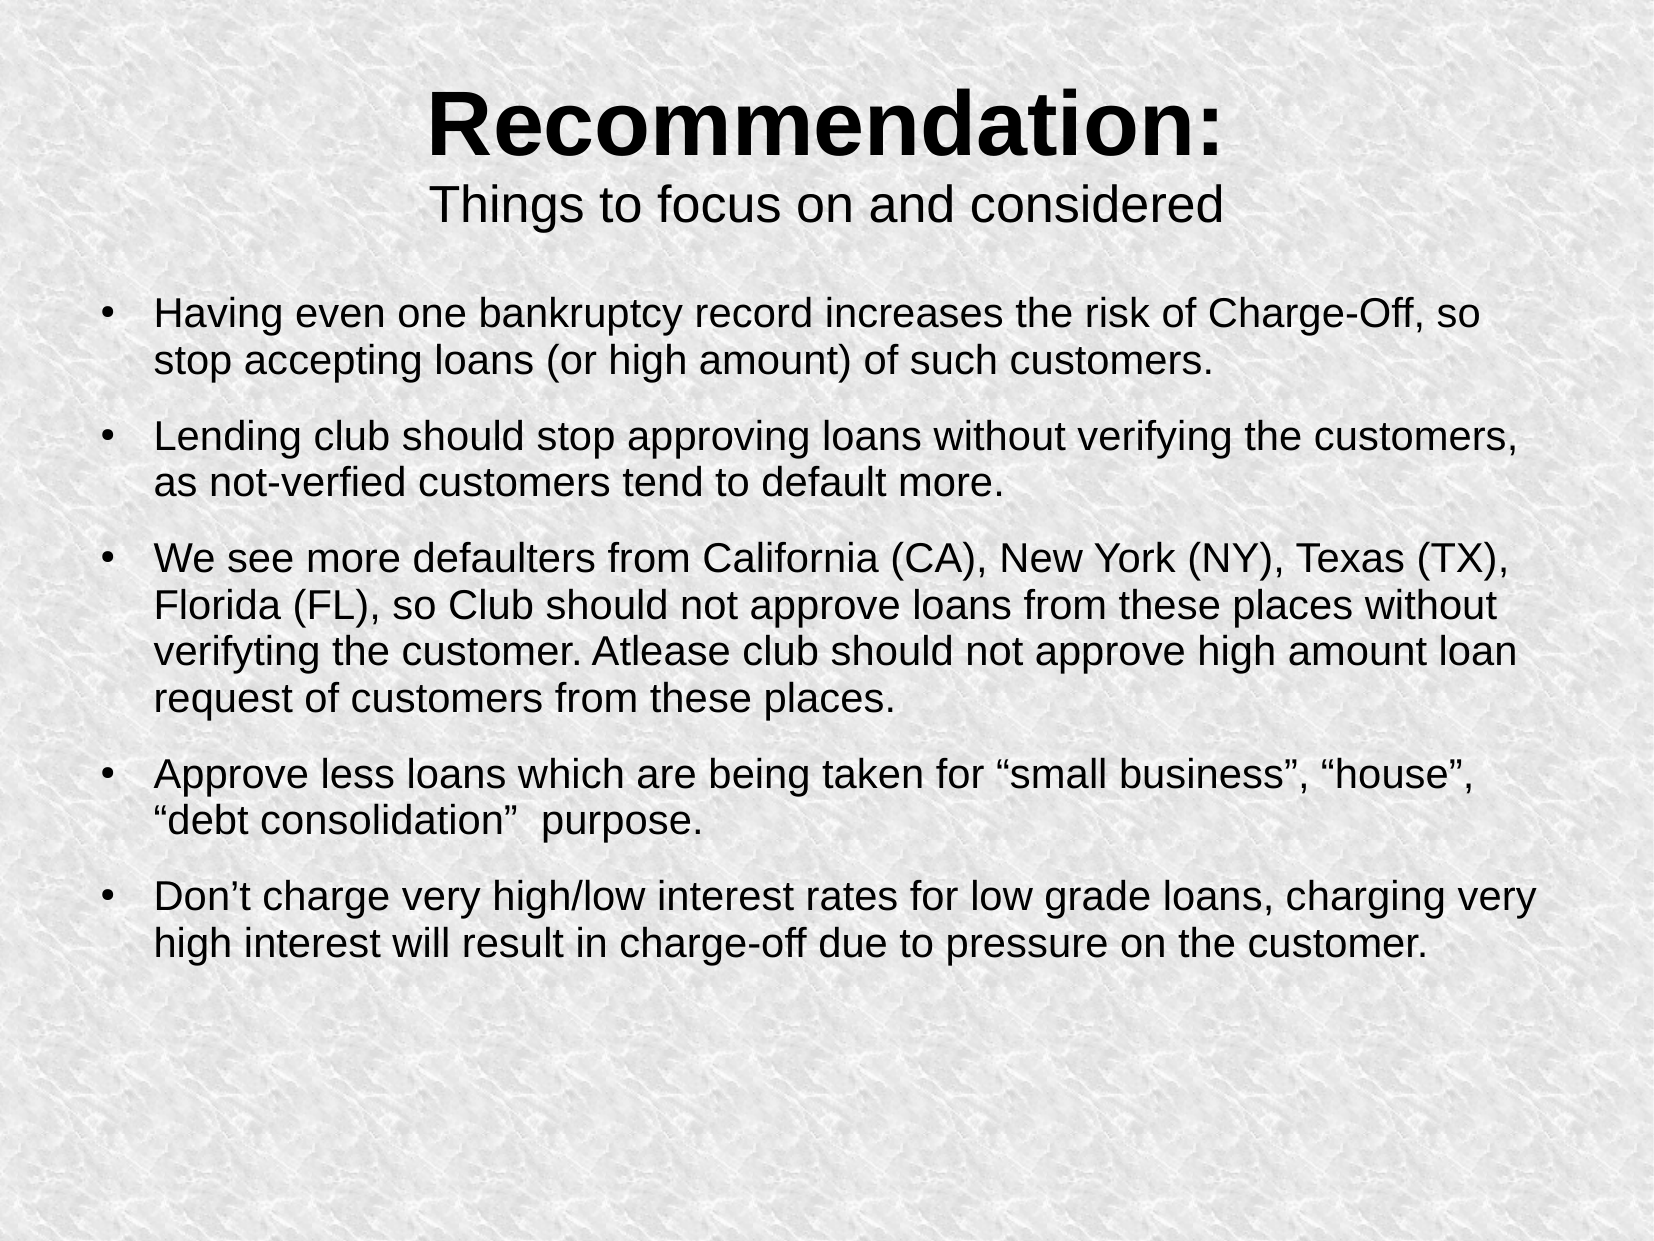

# Recommendation: Things to focus on and considered
Having even one bankruptcy record increases the risk of Charge-Off, so stop accepting loans (or high amount) of such customers.
Lending club should stop approving loans without verifying the customers, as not-verfied customers tend to default more.
We see more defaulters from California (CA), New York (NY), Texas (TX), Florida (FL), so Club should not approve loans from these places without verifyting the customer. Atlease club should not approve high amount loan request of customers from these places.
Approve less loans which are being taken for “small business”, “house”, “debt consolidation” purpose.
Don’t charge very high/low interest rates for low grade loans, charging very high interest will result in charge-off due to pressure on the customer.